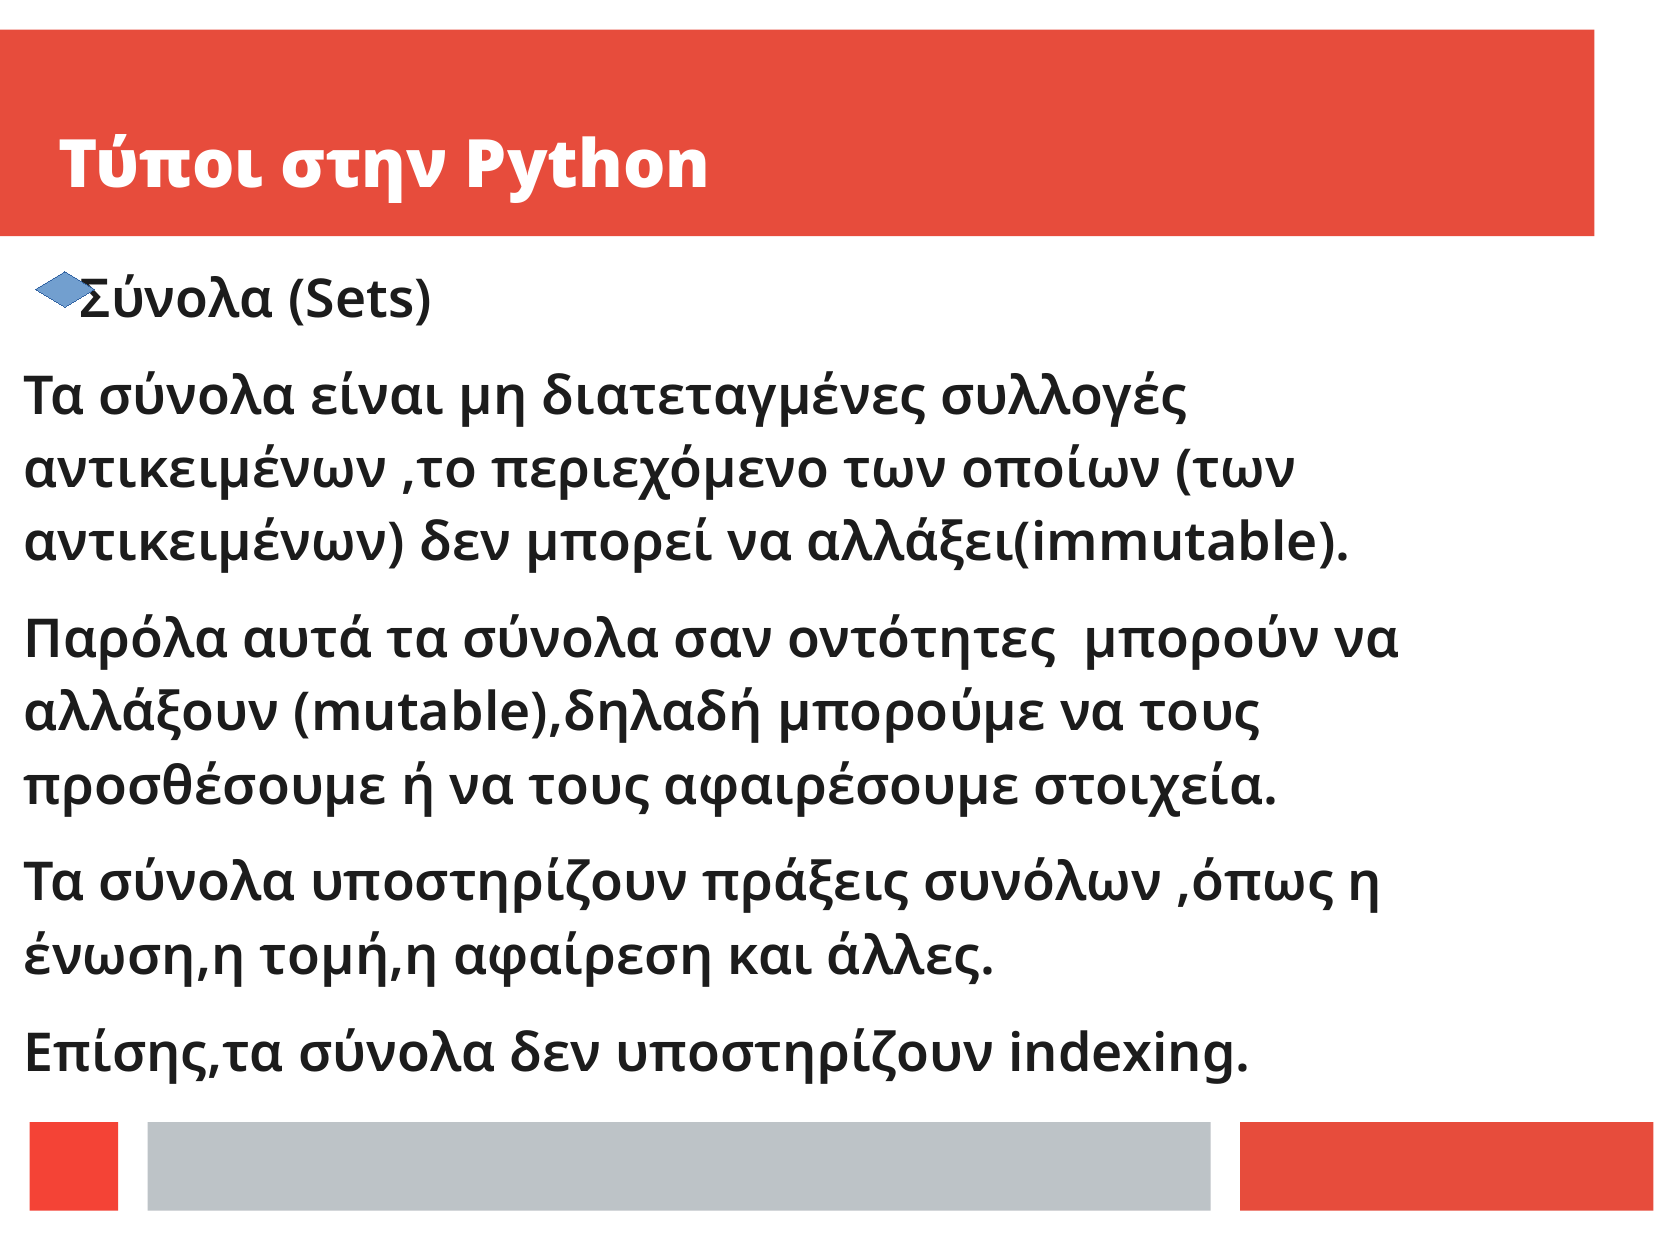

# Τύποι στην Python
 Σύνολα (Sets)
Τα σύνολα είναι μη διατεταγμένες συλλογές αντικειμένων ,το περιεχόμενο των οποίων (των αντικειμένων) δεν μπορεί να αλλάξει(immutable).
Παρόλα αυτά τα σύνολα σαν οντότητες μπορούν να αλλάξουν (mutable),δηλαδή μπορούμε να τους προσθέσουμε ή να τους αφαιρέσουμε στοιχεία.
Τα σύνολα υποστηρίζουν πράξεις συνόλων ,όπως η ένωση,η τομή,η αφαίρεση και άλλες.
Επίσης,τα σύνολα δεν υποστηρίζουν indexing.